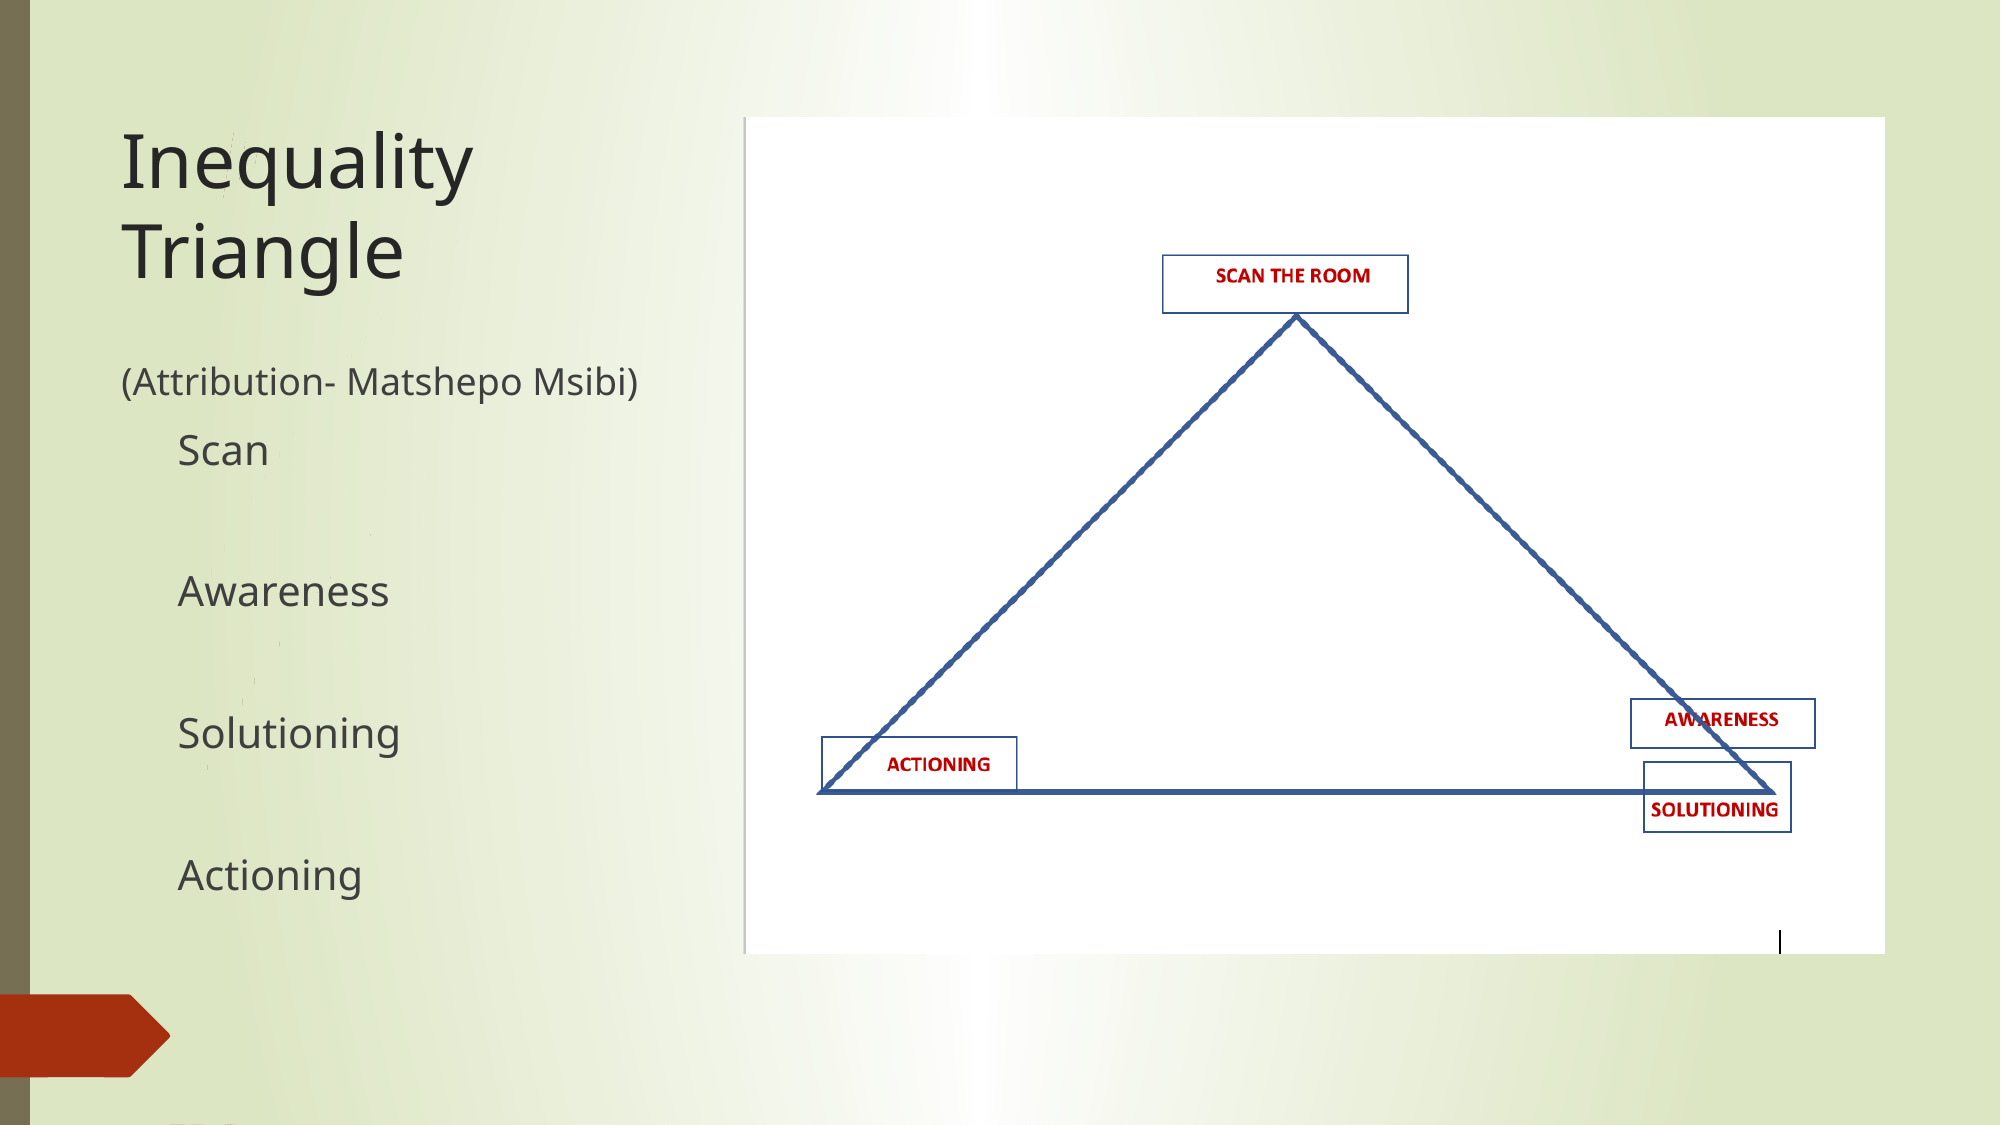

# Inequality Triangle
(Attribution- Matshepo Msibi)
Scan
Awareness
Solutioning
Actioning